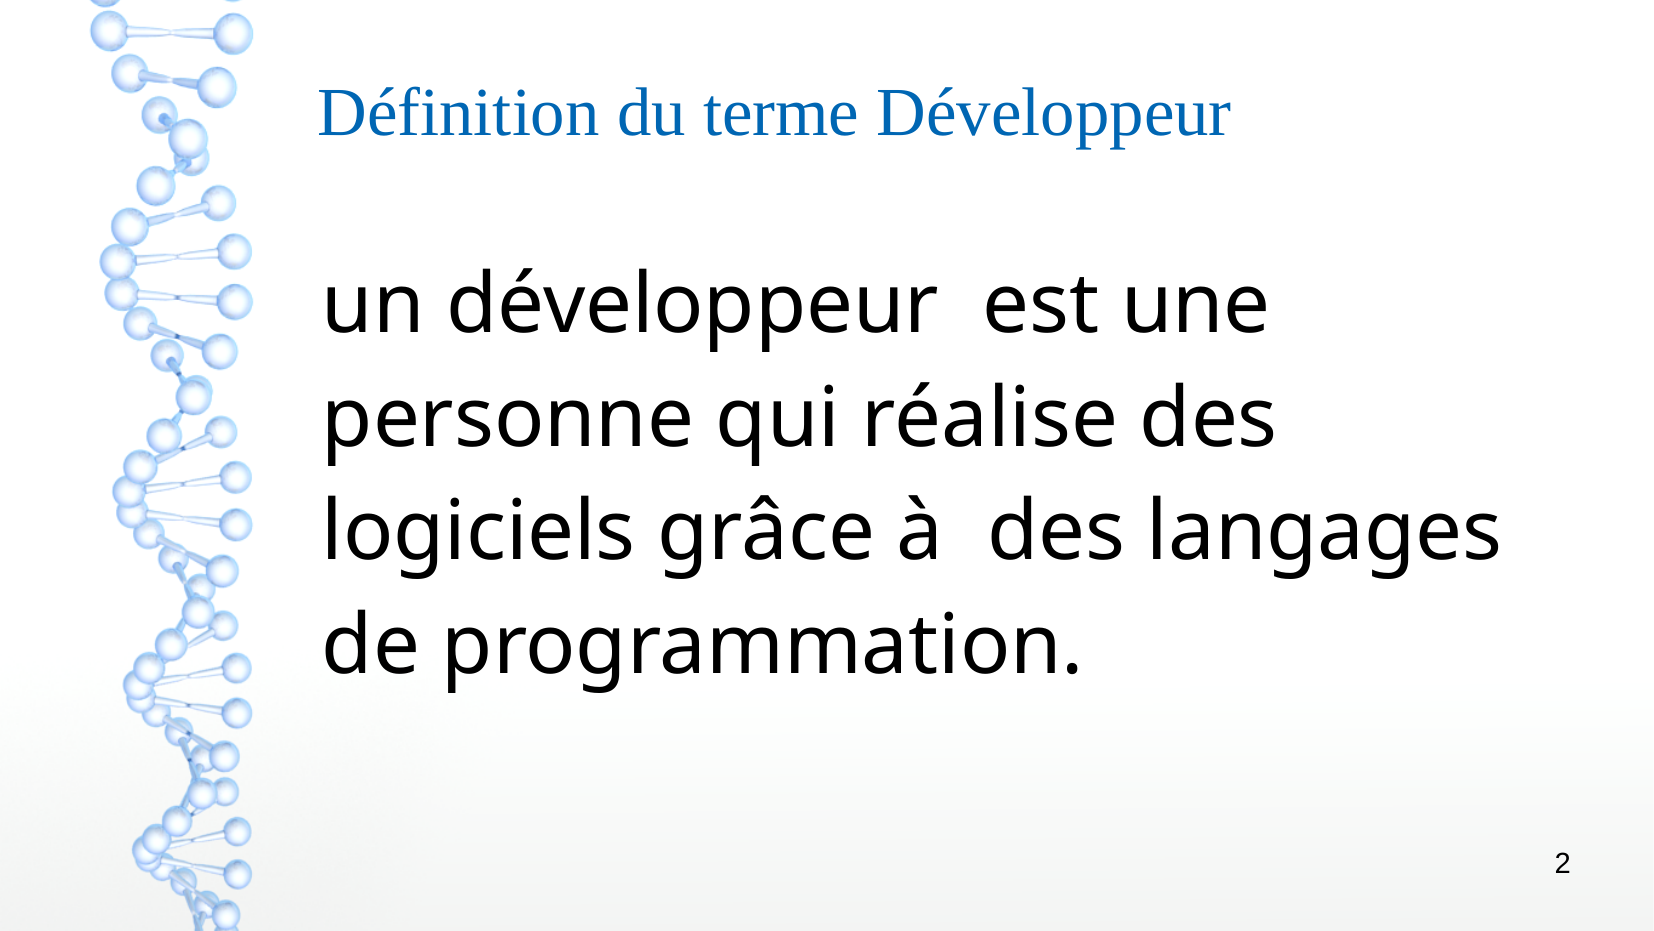

# Définition du terme Développeur
un développeur est une personne qui réalise des logiciels grâce à des langages de programmation.
2